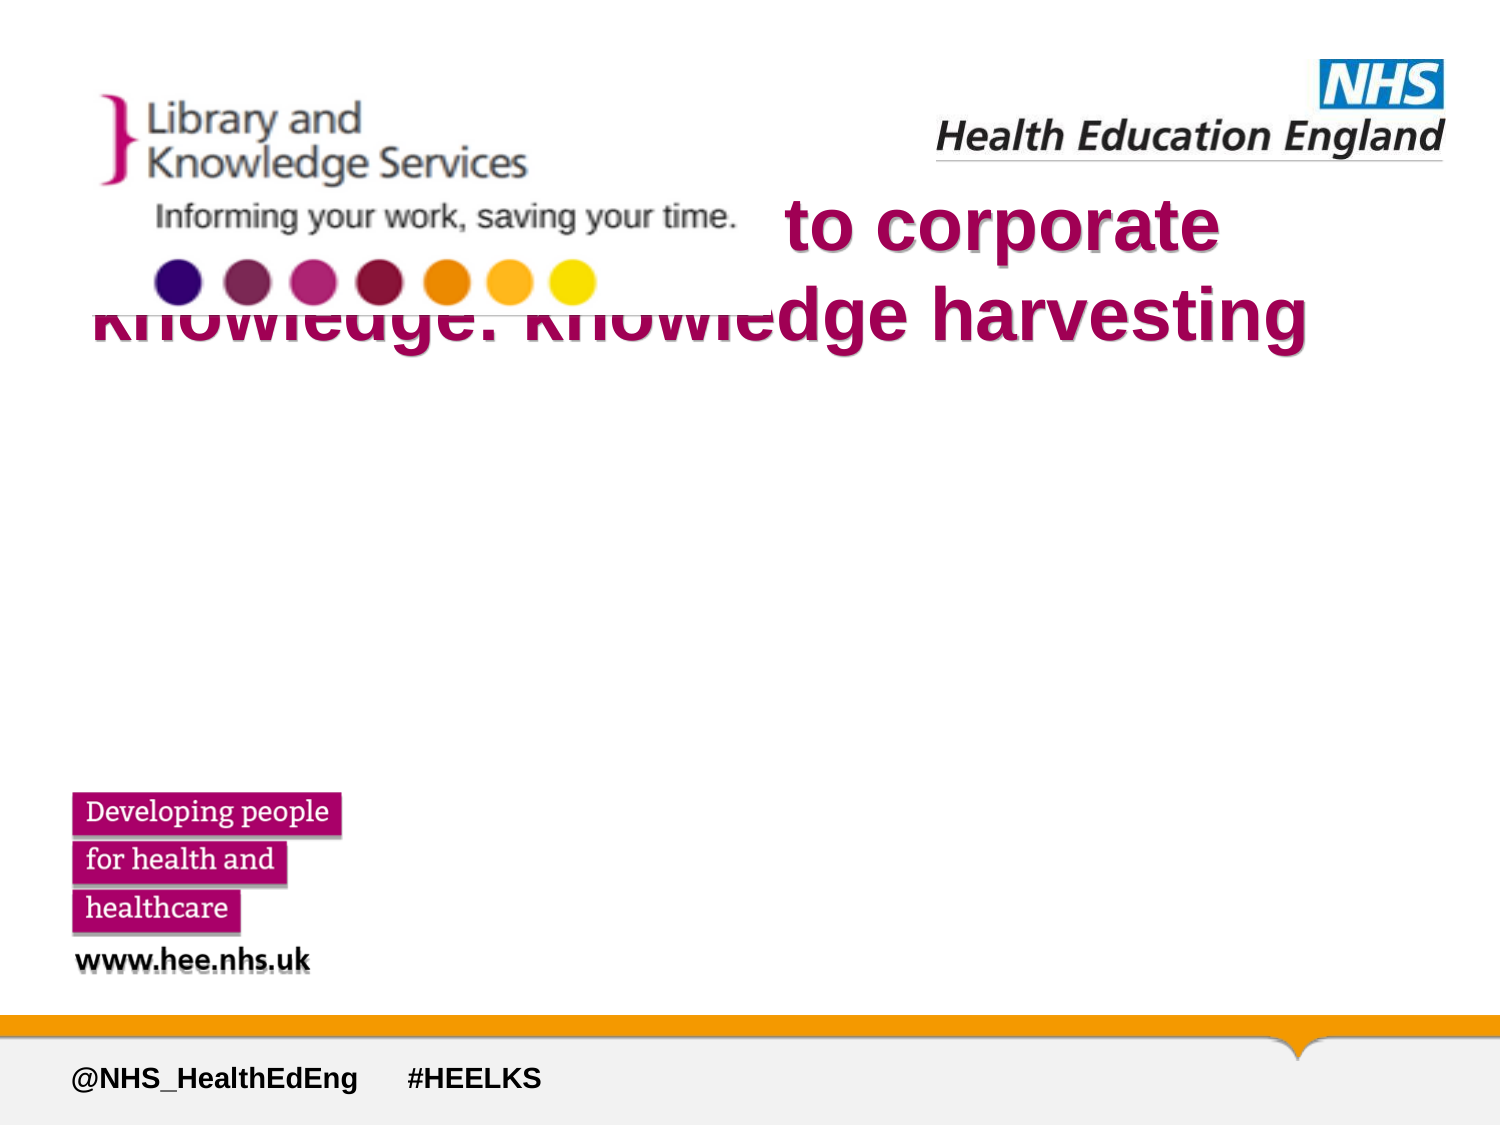

# Connecting people to corporate knowledge: knowledge harvesting
@NHS_HealthEdEng #HEELKS